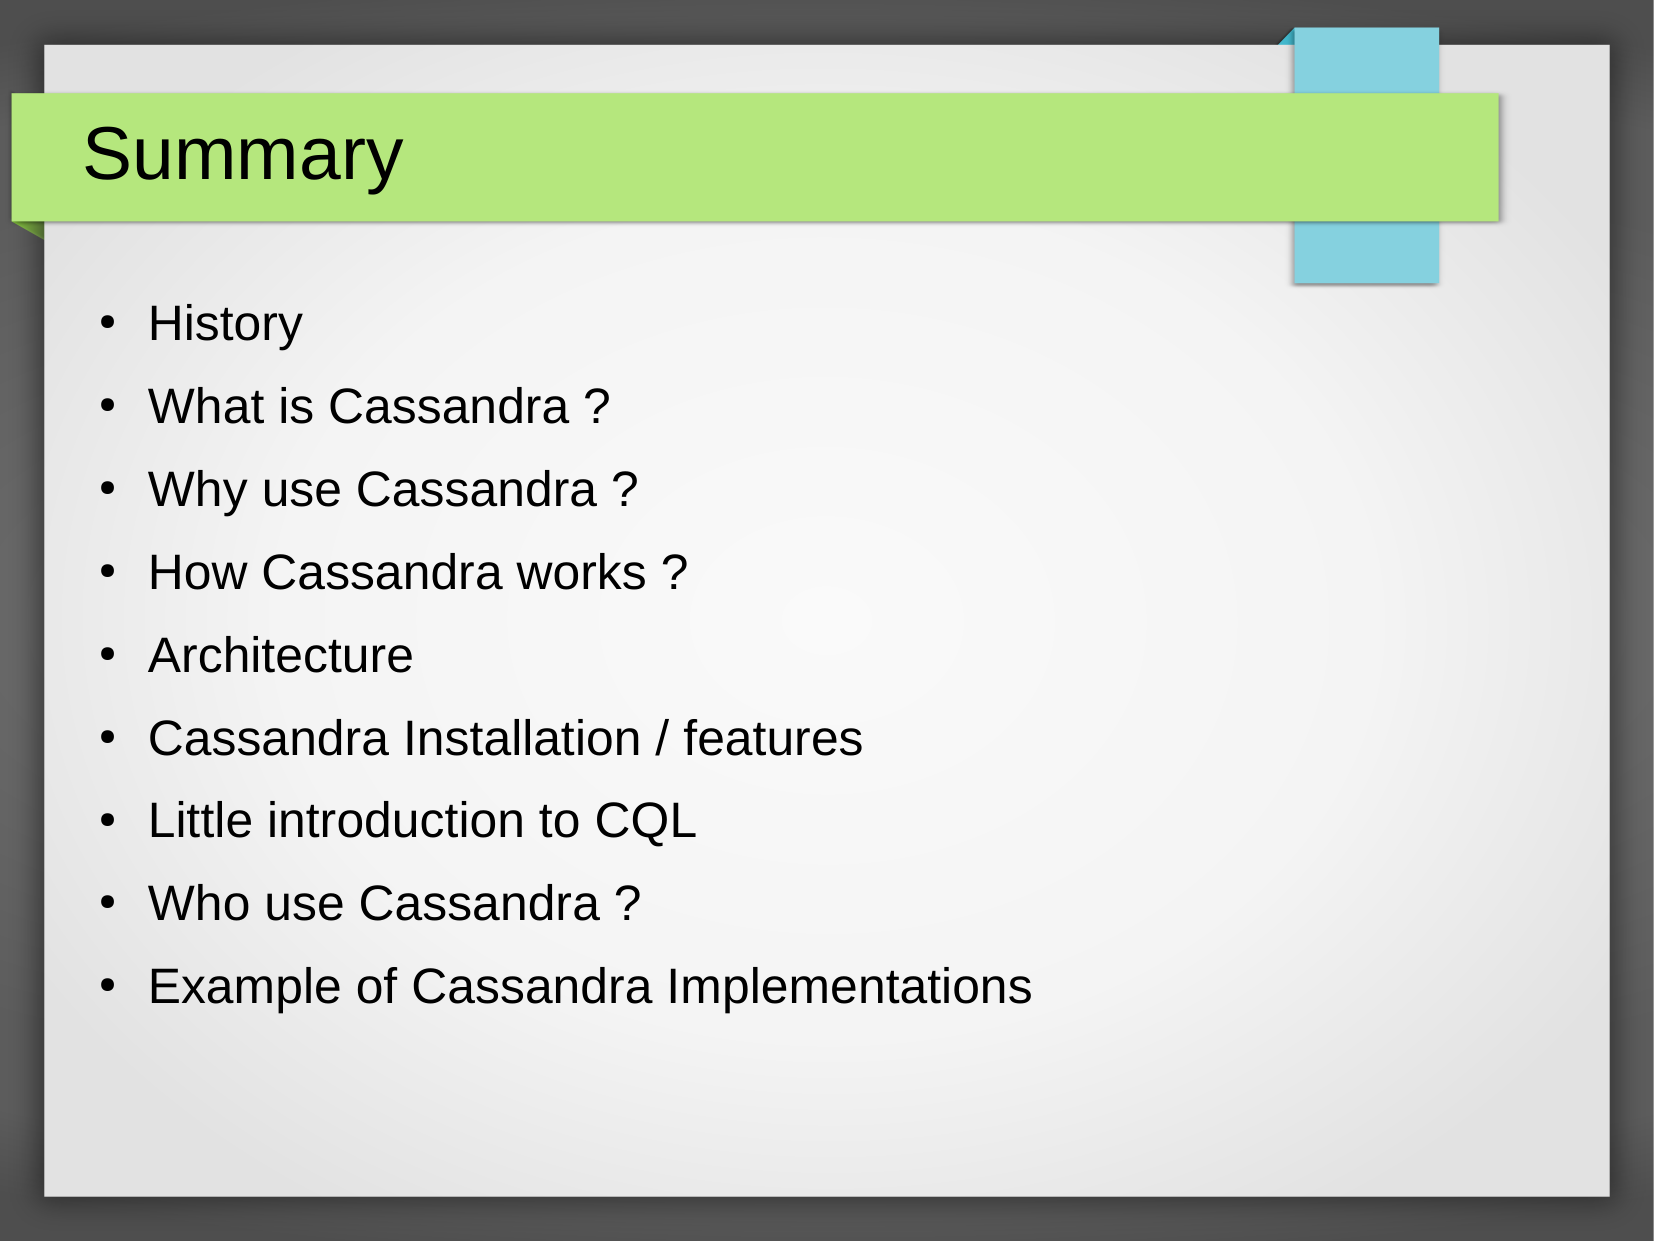

# Summary
History
What is Cassandra ?
Why use Cassandra ?
How Cassandra works ?
Architecture
Cassandra Installation / features
Little introduction to CQL
Who use Cassandra ?
Example of Cassandra Implementations